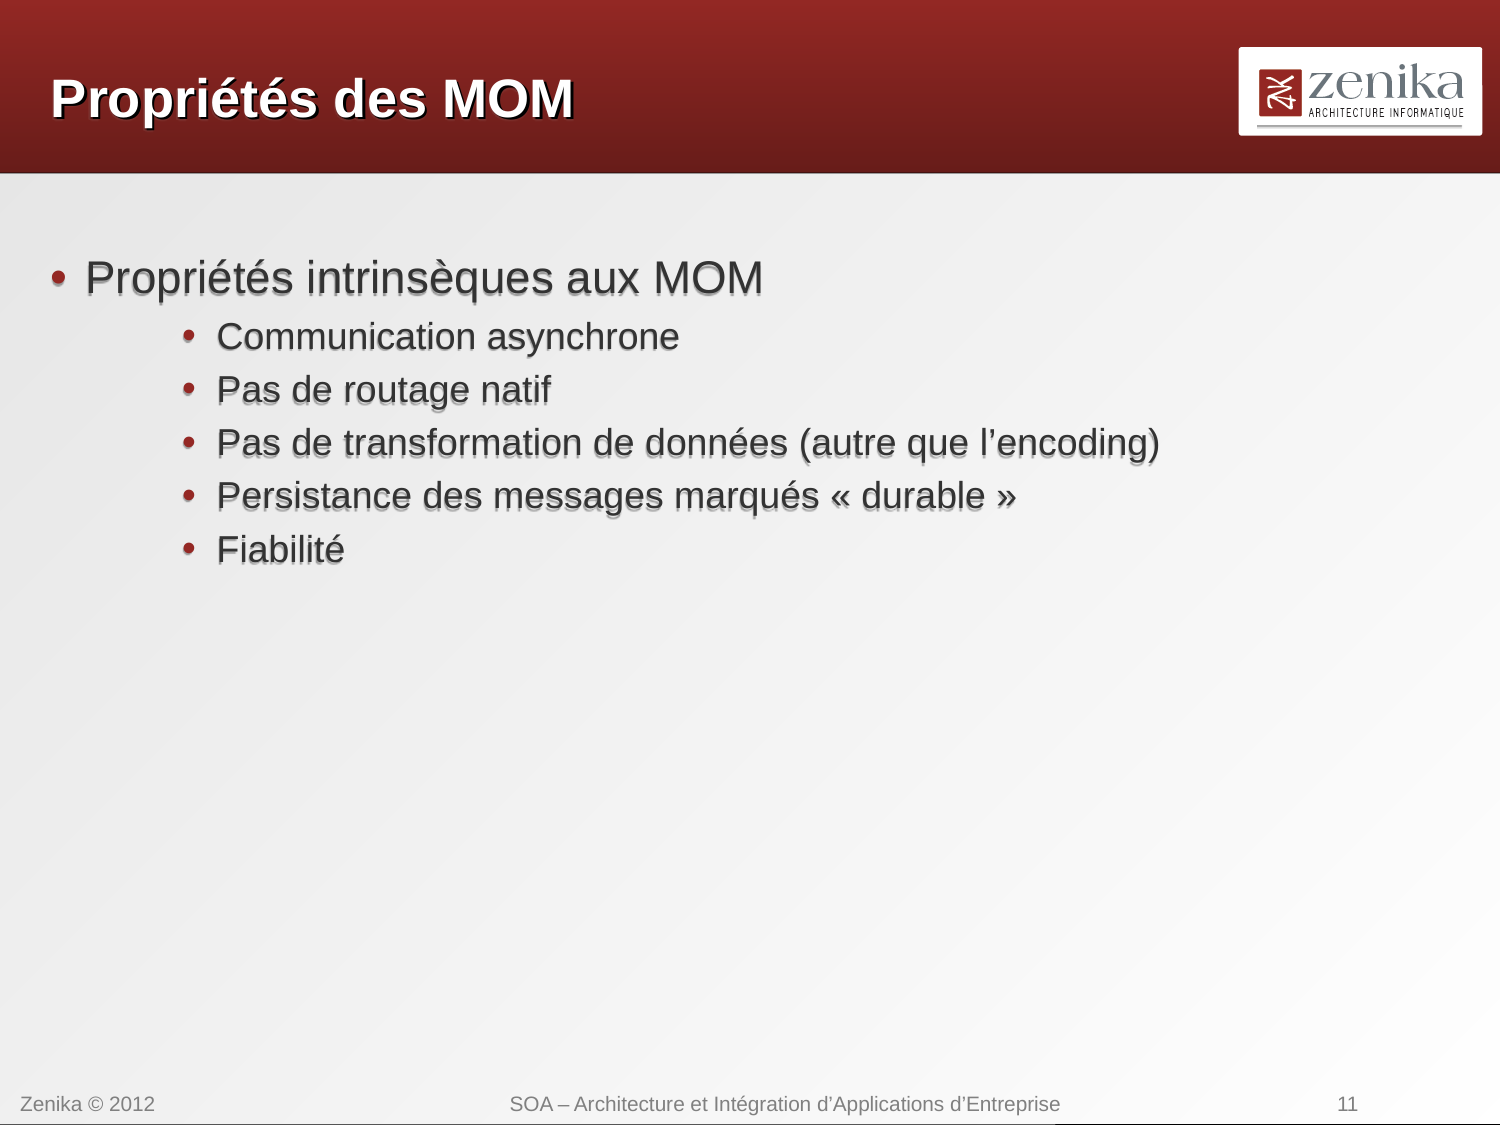

# Propriétés des MOM
Propriétés intrinsèques aux MOM
Communication asynchrone
Pas de routage natif
Pas de transformation de données (autre que l’encoding)
Persistance des messages marqués « durable »
Fiabilité